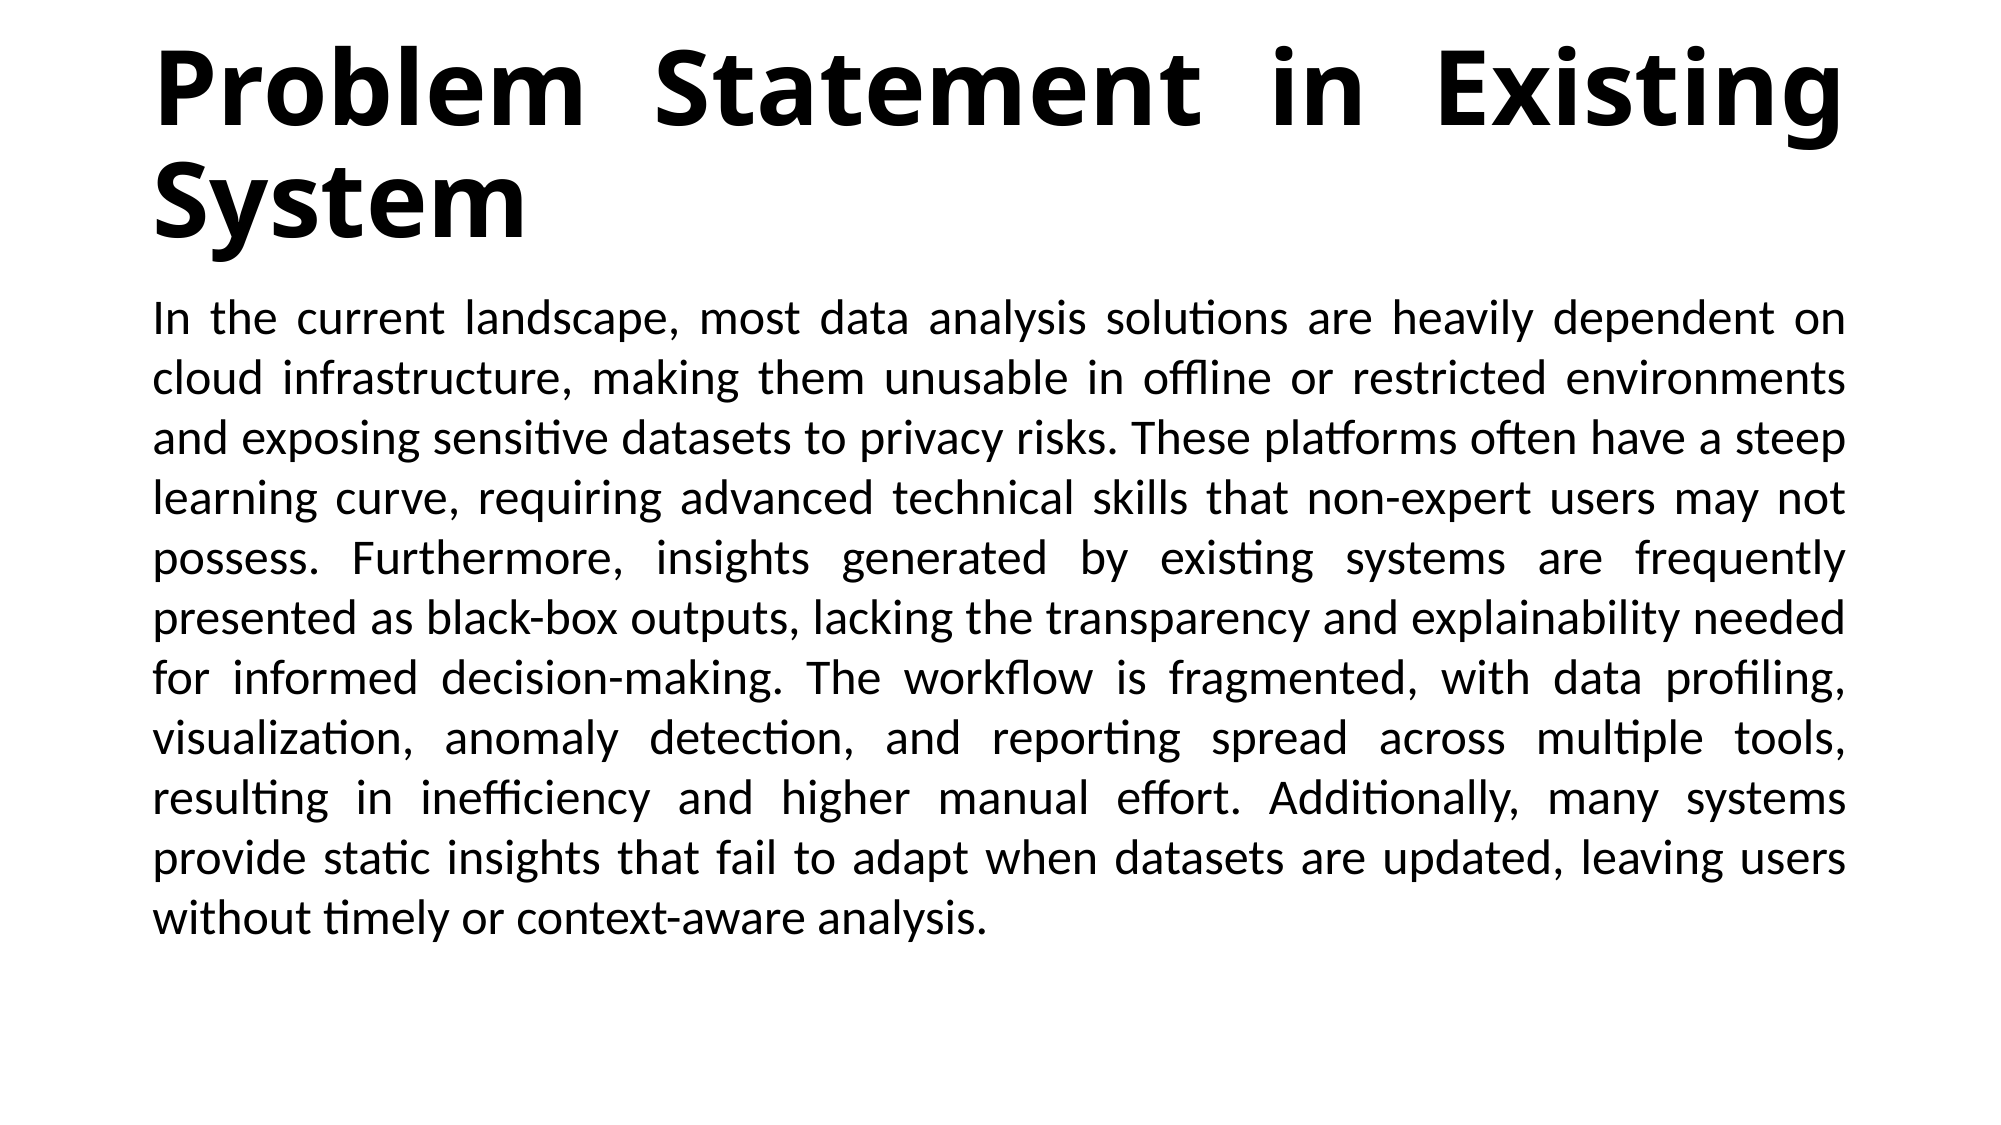

# Problem Statement in Existing System
In the current landscape, most data analysis solutions are heavily dependent on cloud infrastructure, making them unusable in offline or restricted environments and exposing sensitive datasets to privacy risks. These platforms often have a steep learning curve, requiring advanced technical skills that non-expert users may not possess. Furthermore, insights generated by existing systems are frequently presented as black-box outputs, lacking the transparency and explainability needed for informed decision-making. The workflow is fragmented, with data profiling, visualization, anomaly detection, and reporting spread across multiple tools, resulting in inefficiency and higher manual effort. Additionally, many systems provide static insights that fail to adapt when datasets are updated, leaving users without timely or context-aware analysis.